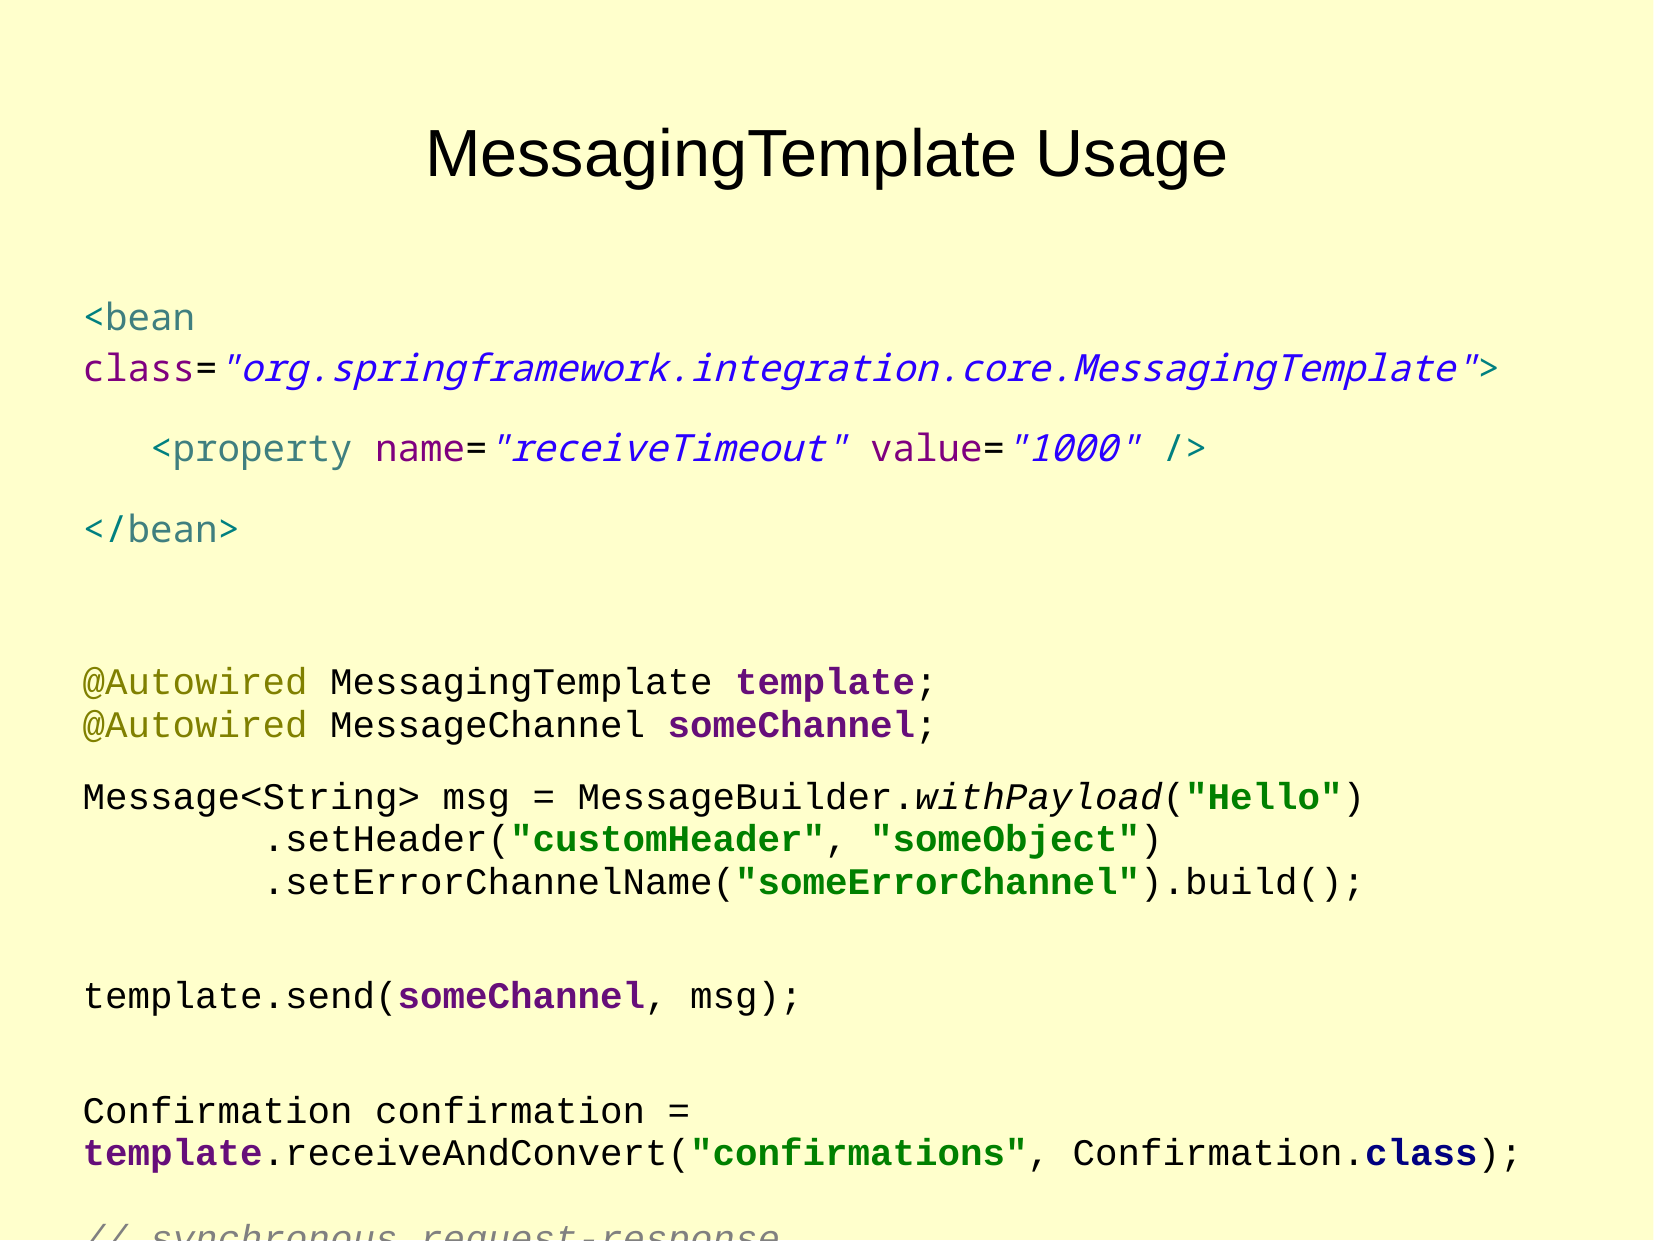

# MessagingTemplate Usage
<bean class="org.springframework.integration.core.MessagingTemplate">
 <property name="receiveTimeout" value="1000" />
</bean>
@Autowired MessagingTemplate template;
@Autowired MessageChannel someChannel;
Message<String> msg = MessageBuilder.withPayload("Hello")
 .setHeader("customHeader", "someObject")
 .setErrorChannelName("someErrorChannel").build();
template.send(someChannel, msg);
Confirmation confirmation = template.receiveAndConvert("confirmations", Confirmation.class);
// synchronous request-response
Message responseMsg = template.sendAndReceive("requests", msg);